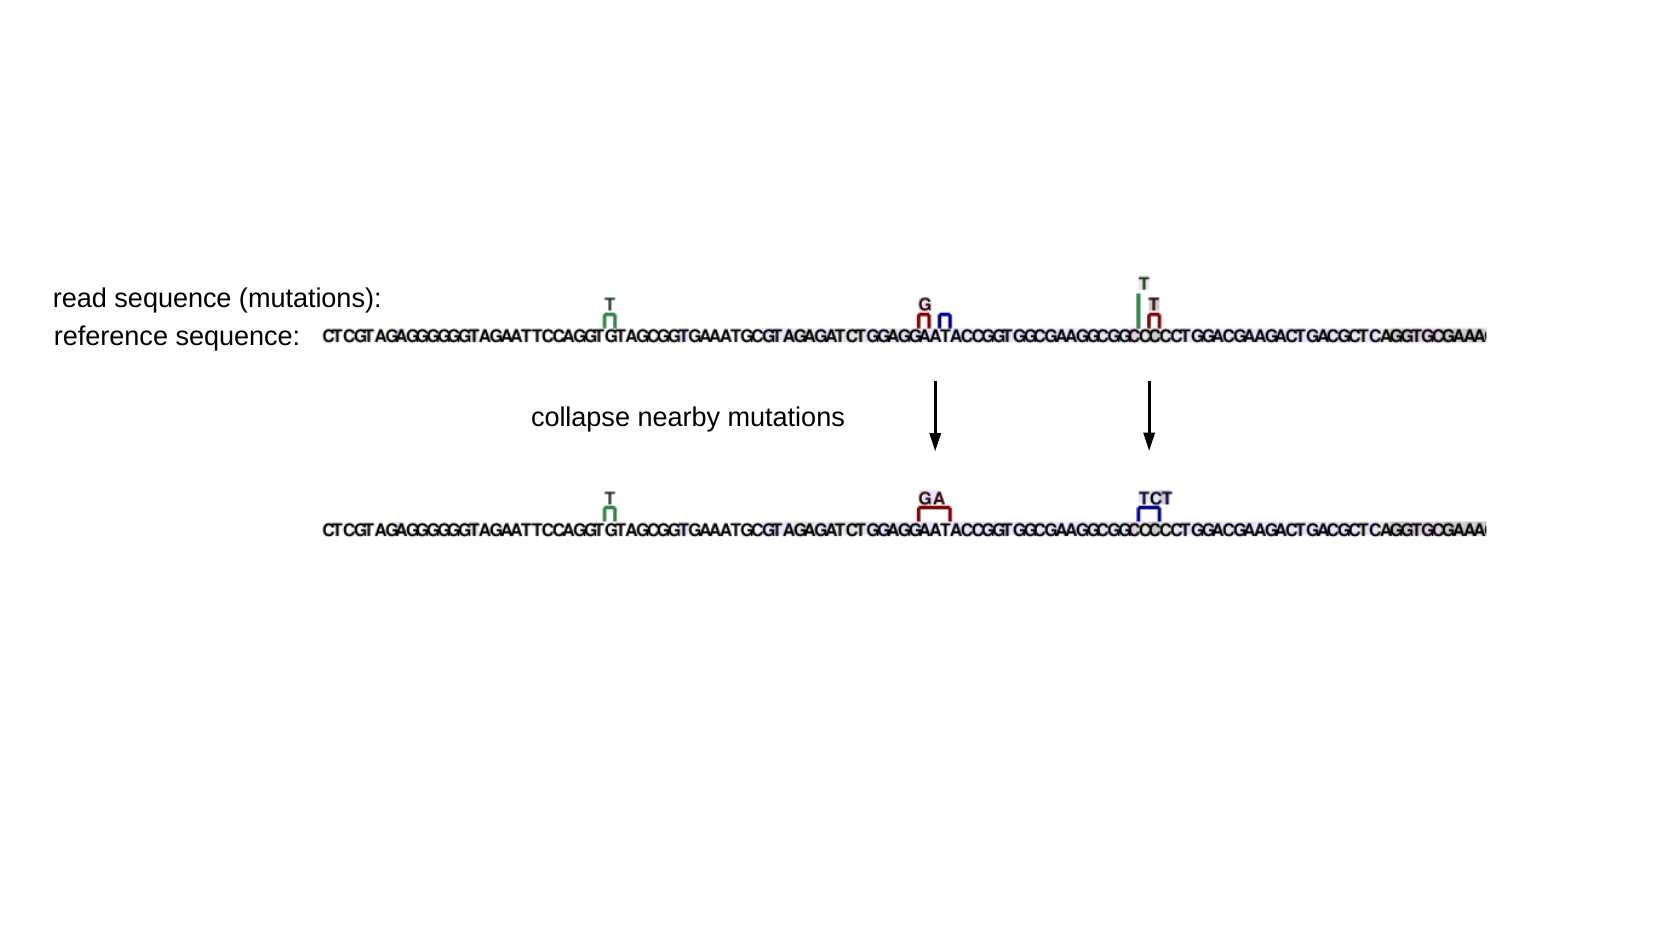

read sequence (mutations):
reference sequence:
collapse nearby mutations